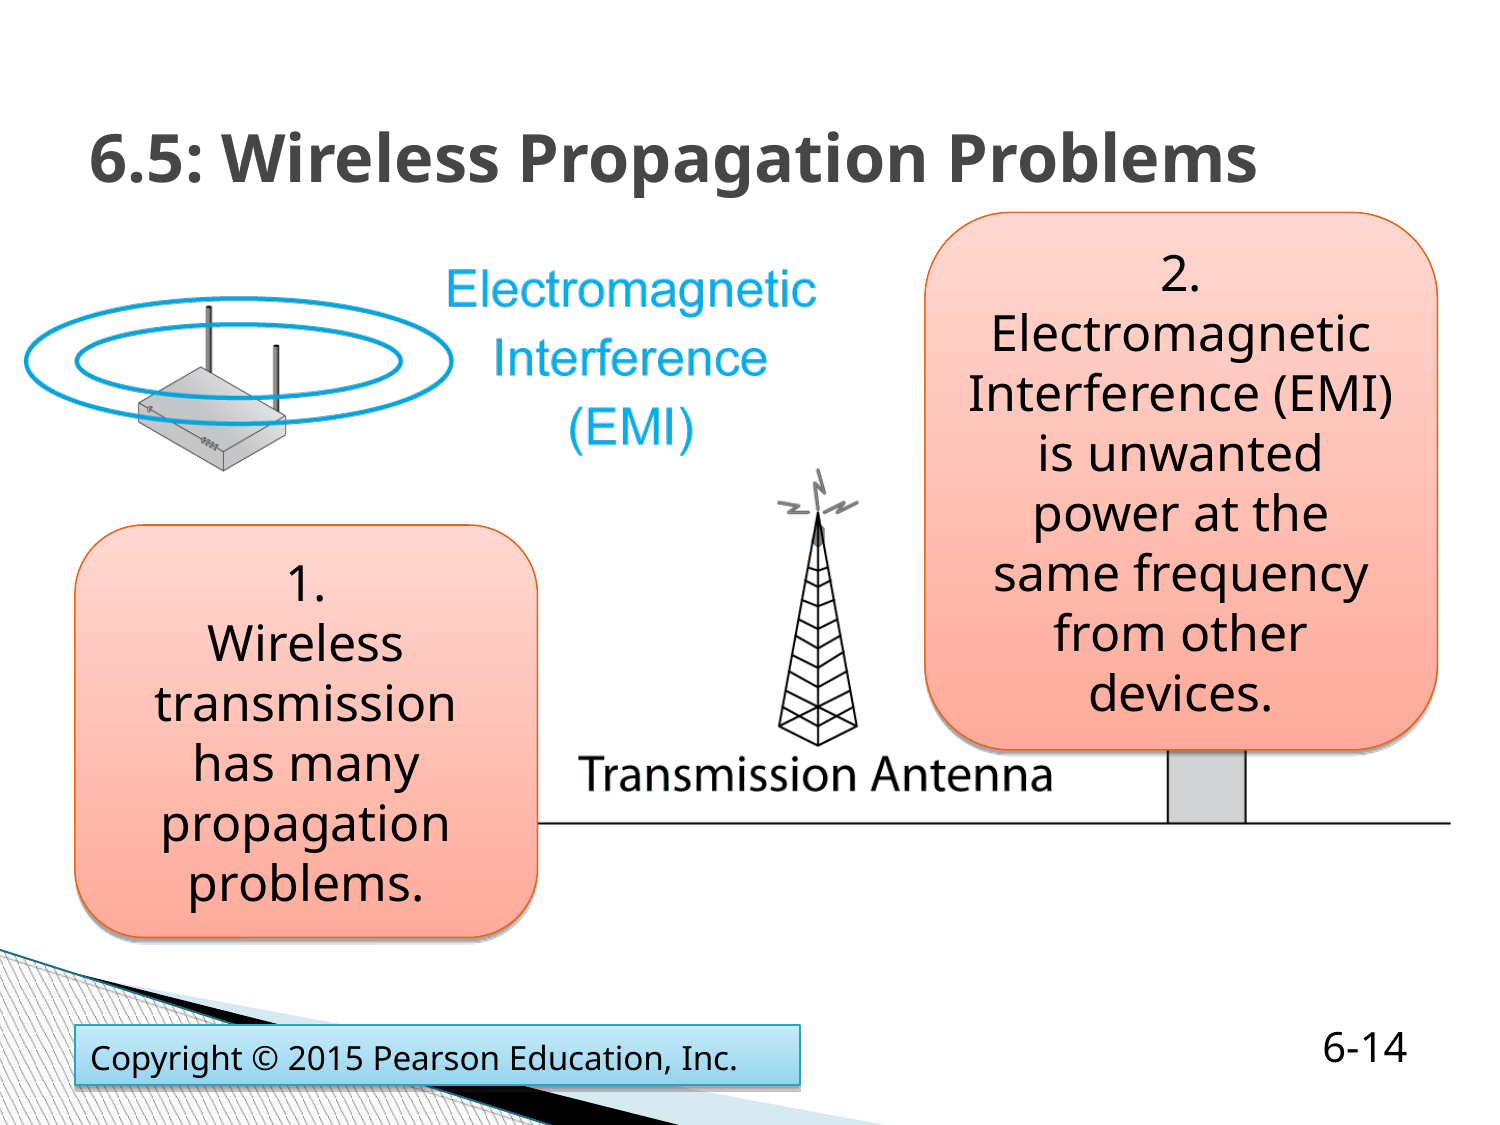

# 6.5: Wireless Propagation Problems
2.
Electromagnetic
Interference (EMI) is unwanted power at the same frequency from other devices.
1.
Wireless transmission has many propagation problems.
Copyright © 2015 Pearson Education, Inc.